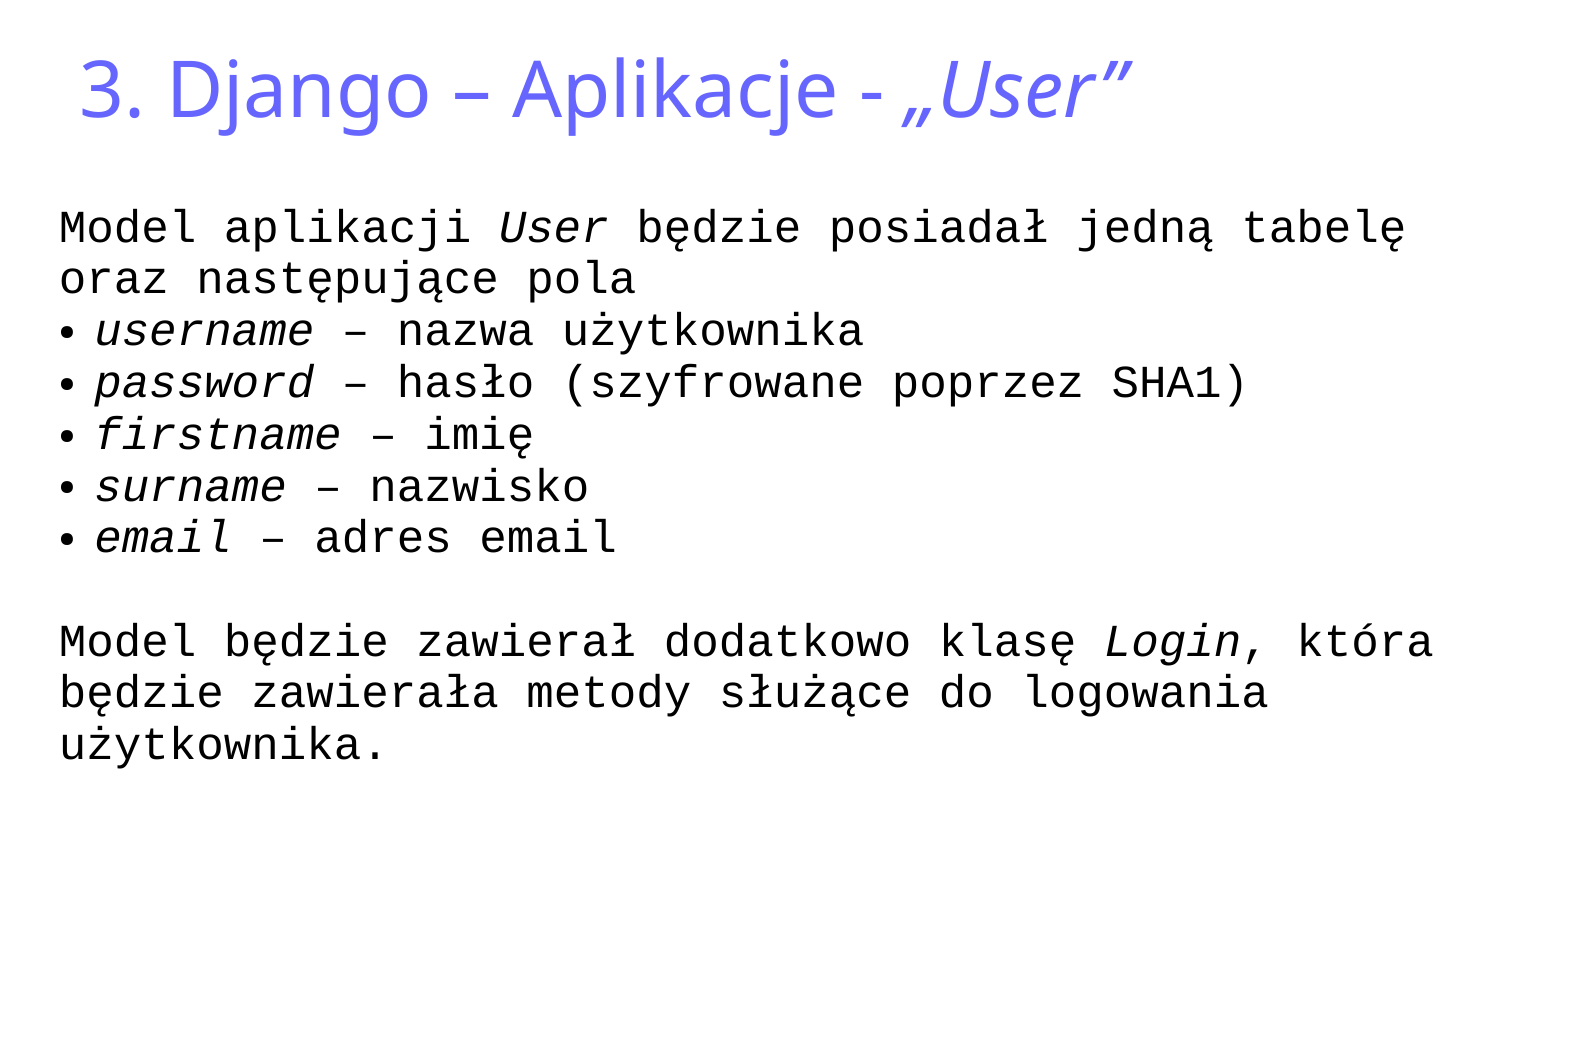

# 3. Django – Aplikacje - „User”
Model aplikacji User będzie posiadał jedną tabelę oraz następujące pola
username – nazwa użytkownika
password – hasło (szyfrowane poprzez SHA1)
firstname – imię
surname – nazwisko
email – adres email
Model będzie zawierał dodatkowo klasę Login, która będzie zawierała metody służące do logowania użytkownika.